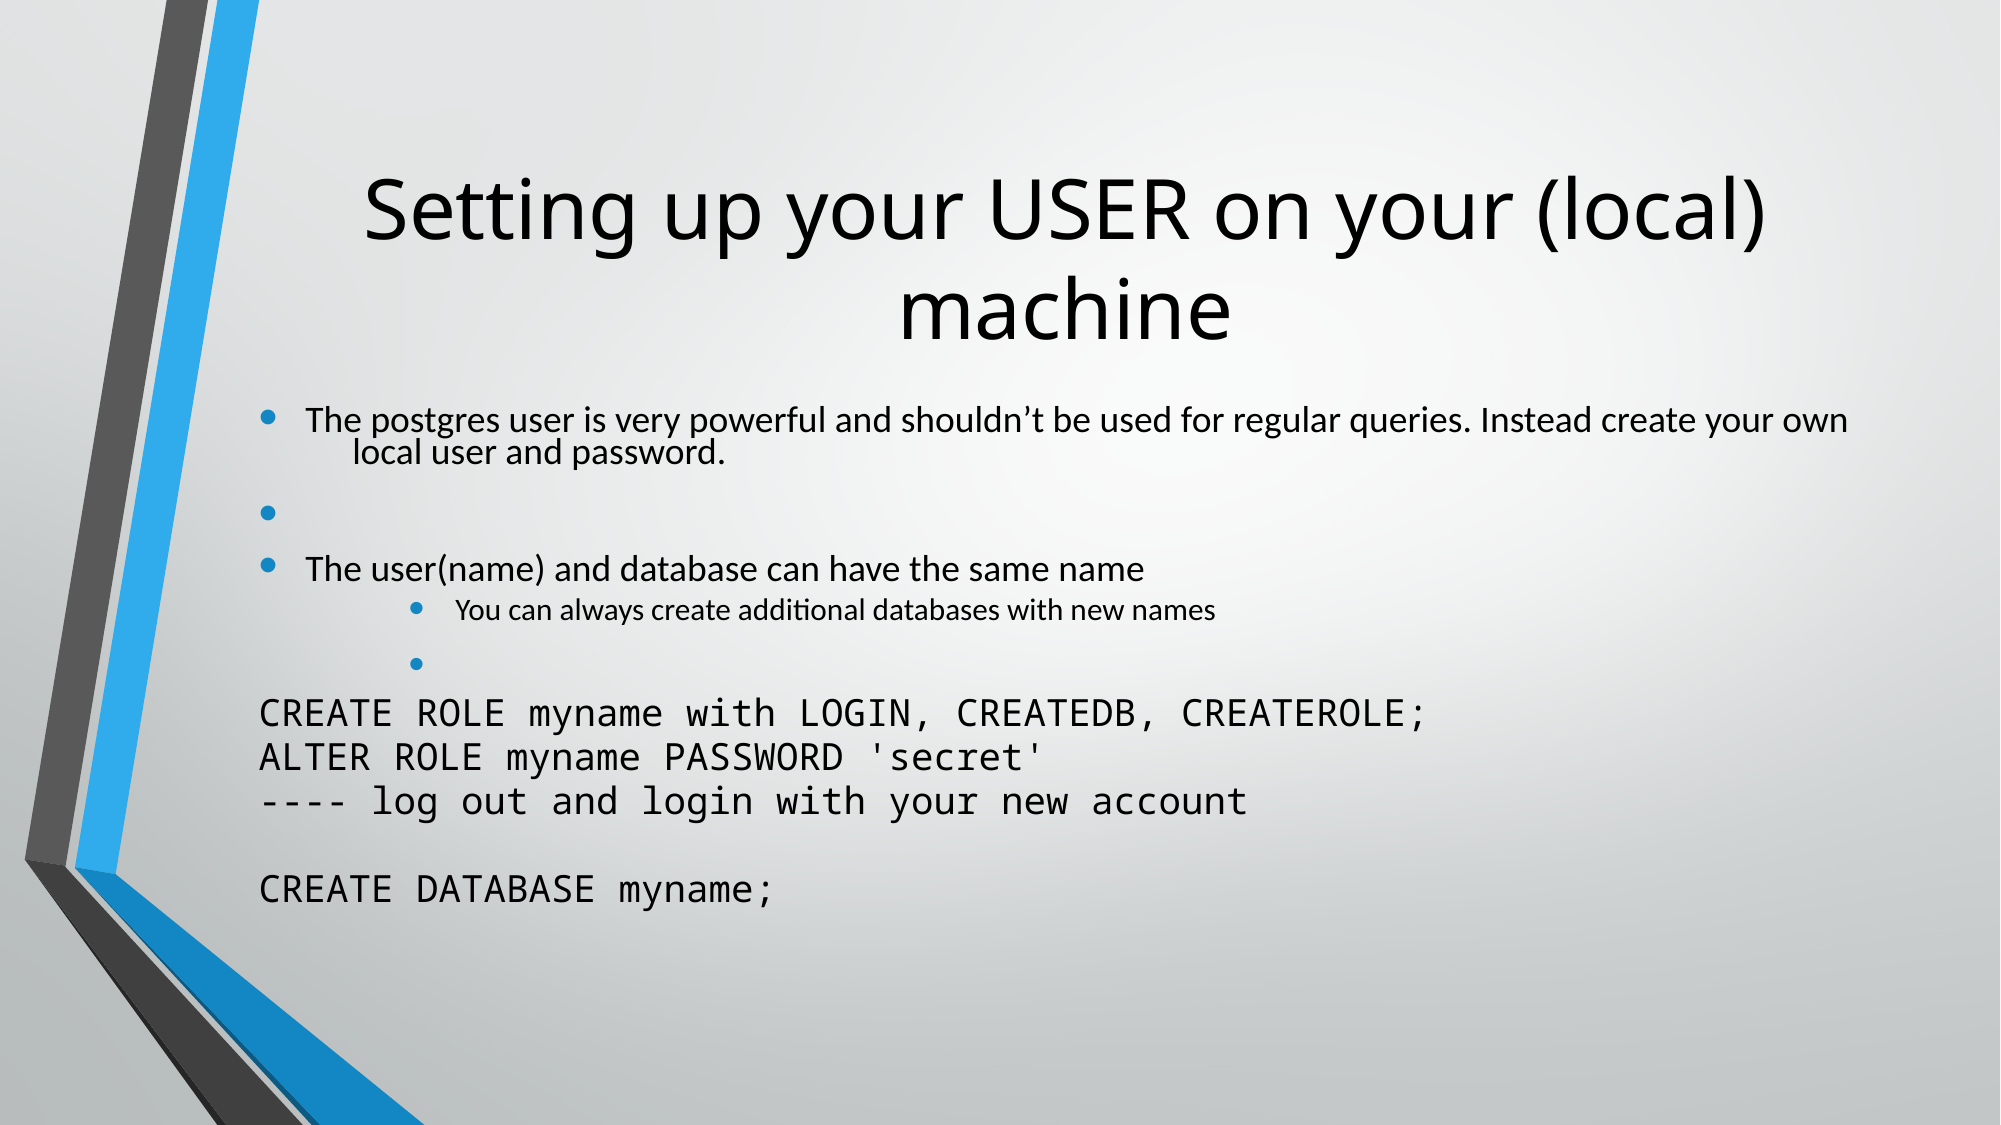

# Setting up your USER on your (local) machine
The postgres user is very powerful and shouldn’t be used for regular queries. Instead create your own local user and password.
The user(name) and database can have the same name
You can always create additional databases with new names
CREATE ROLE myname with LOGIN, CREATEDB, CREATEROLE;
ALTER ROLE myname PASSWORD 'secret'
---- log out and login with your new account
CREATE DATABASE myname;